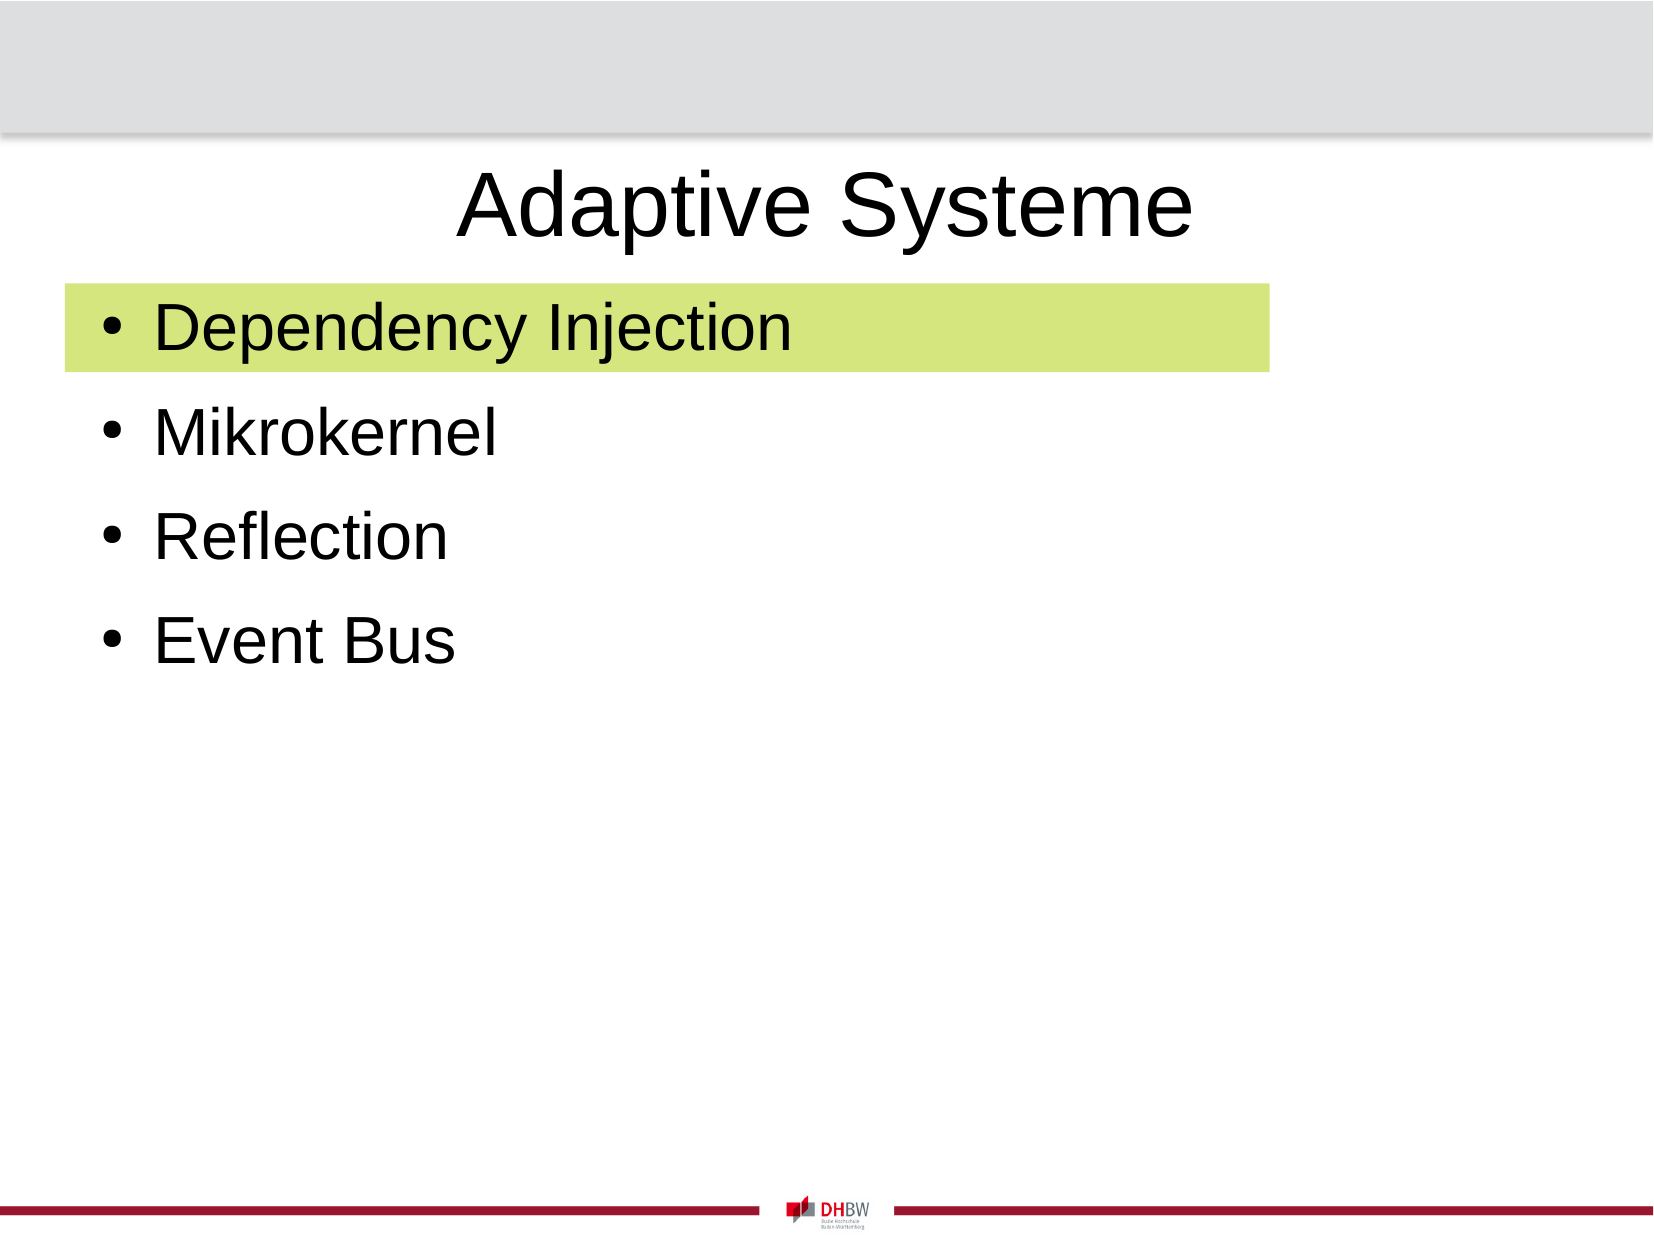

# Adaptive Systeme
Dependency Injection
Mikrokernel
Reflection
Event Bus